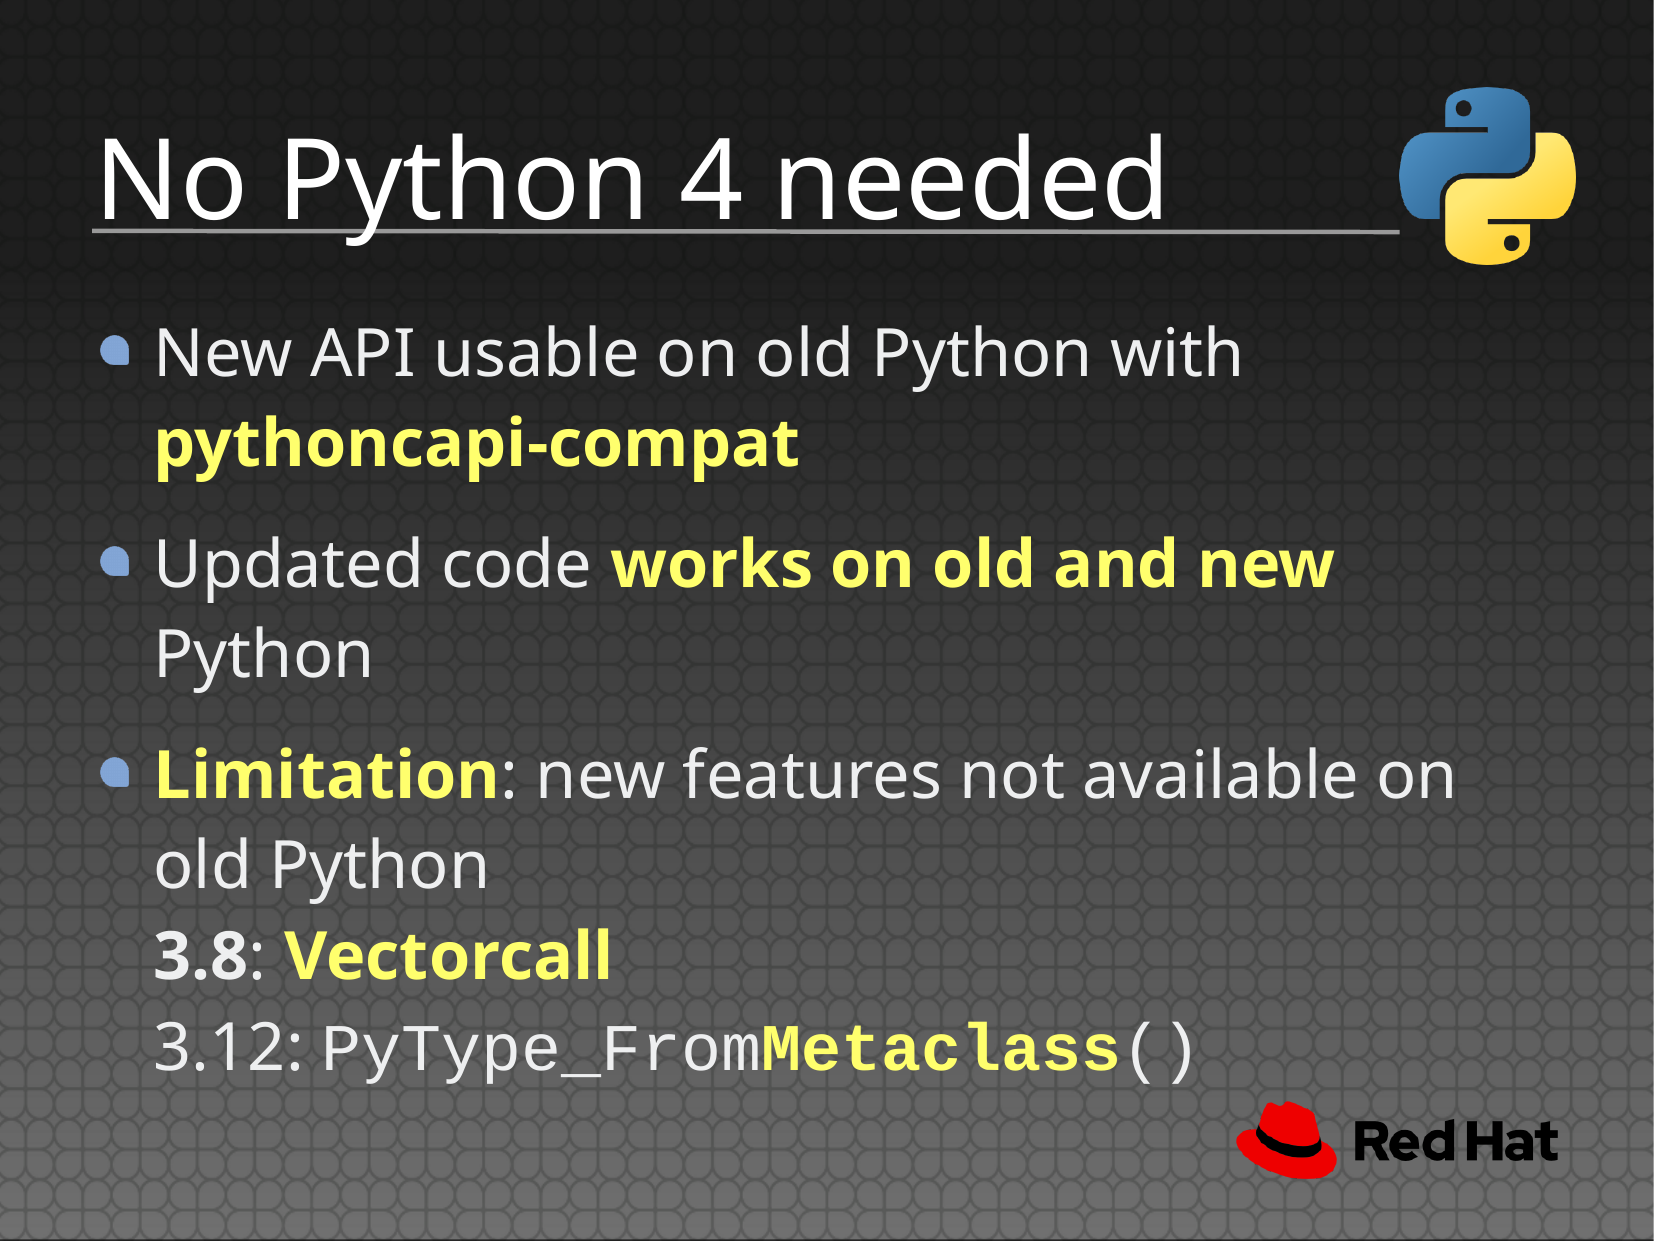

No Python 4 needed
# New API usable on old Python with pythoncapi-compat
Updated code works on old and new Python
Limitation: new features not available on old Python
3.8: Vectorcall
3.12: PyType_FromMetaclass()